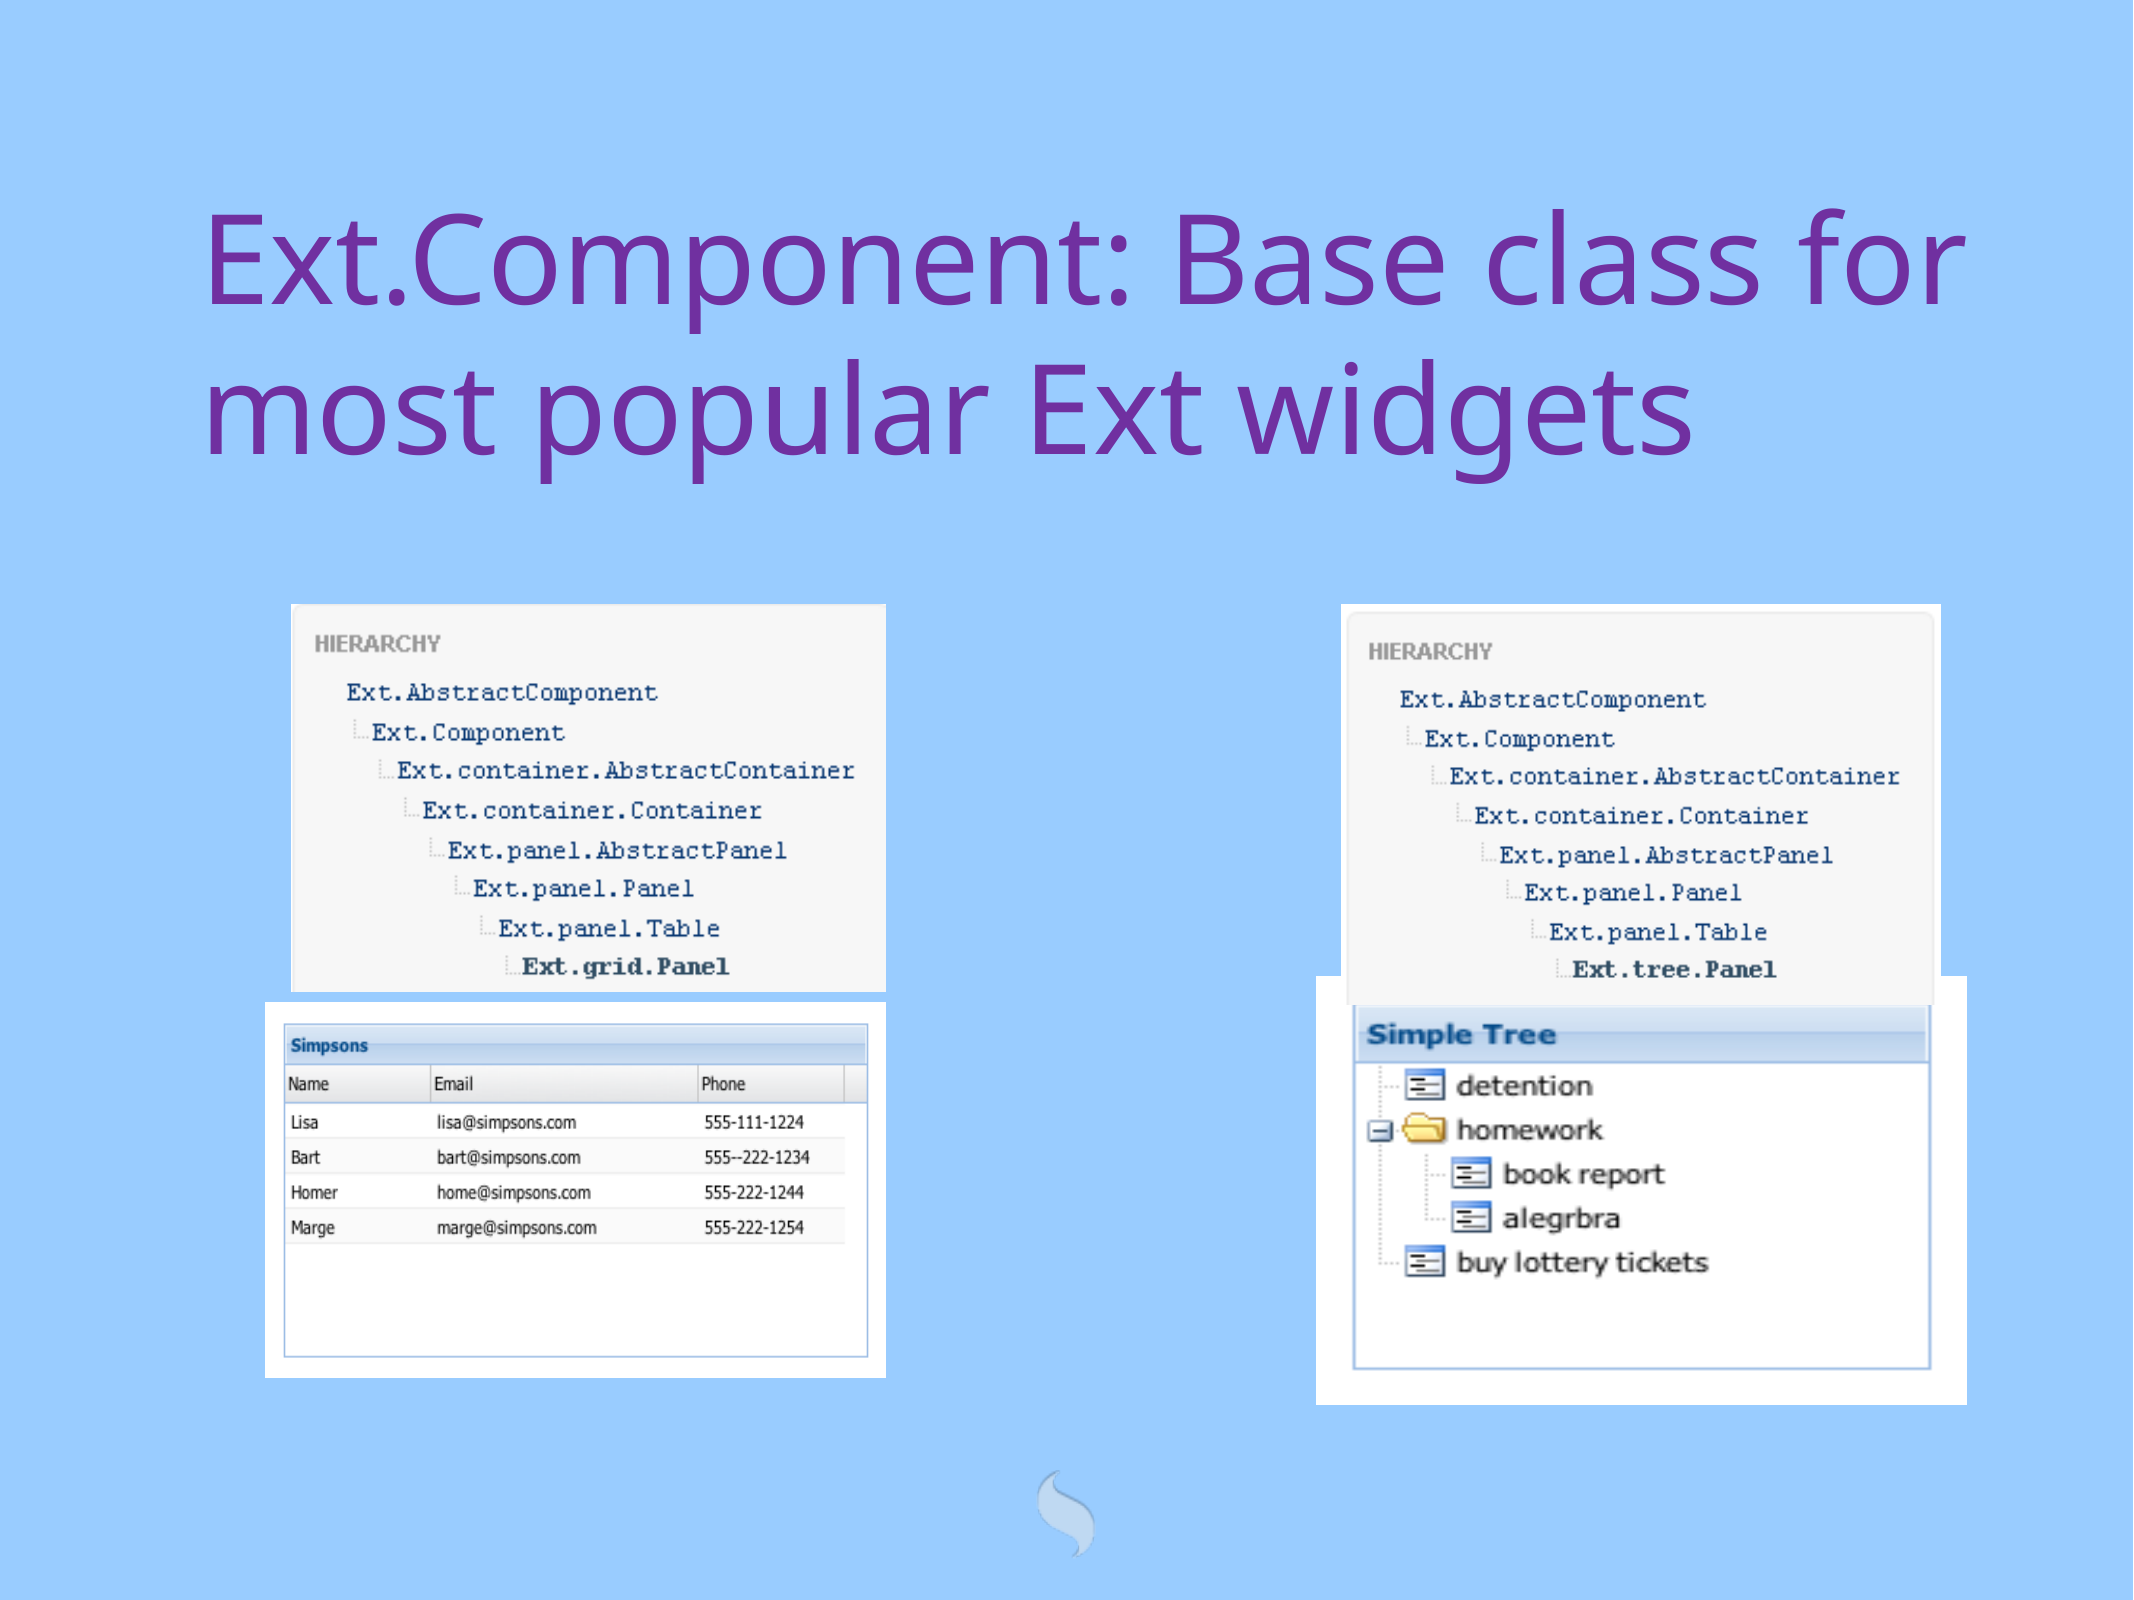

Ext.Component: Base class for most popular Ext widgets